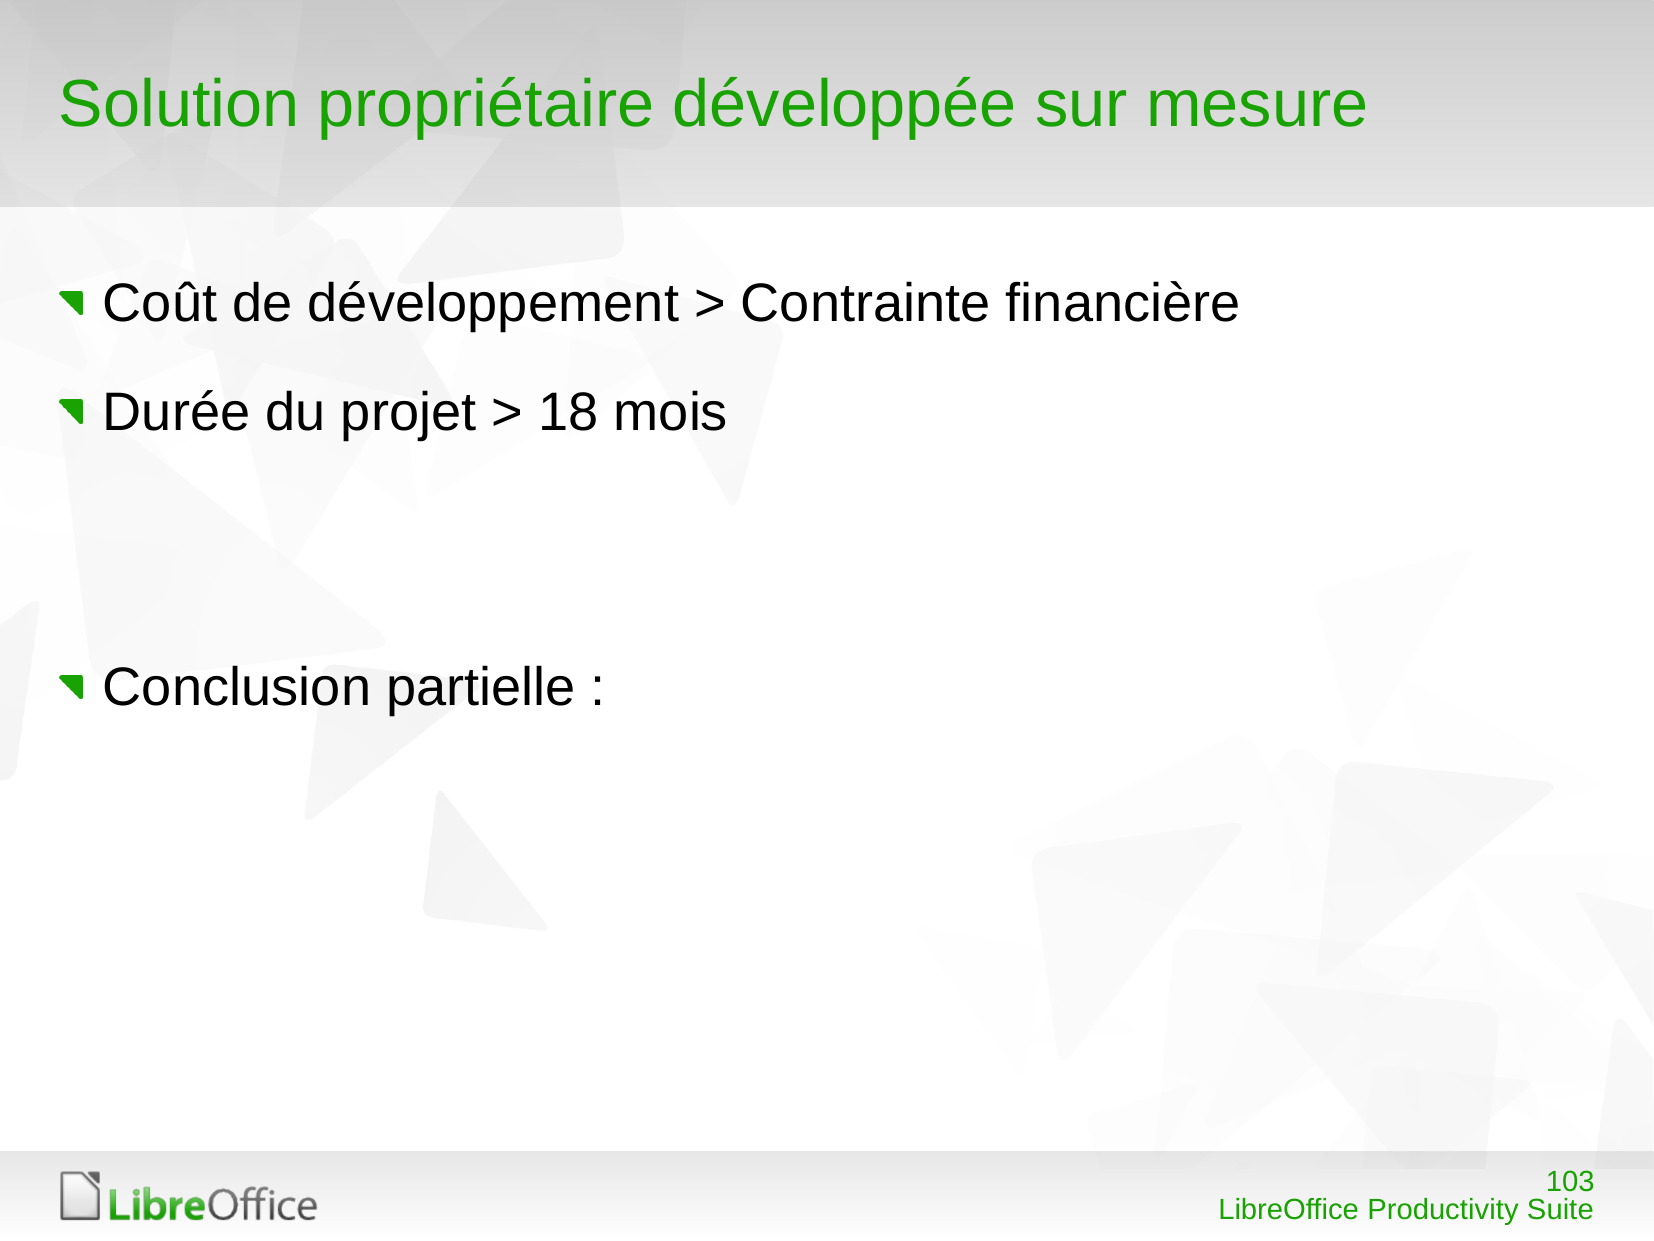

# Solution propriétaire développée sur mesure
Coût de développement > Contrainte financière
Durée du projet > 18 mois
Conclusion partielle :
103
LibreOffice Productivity Suite